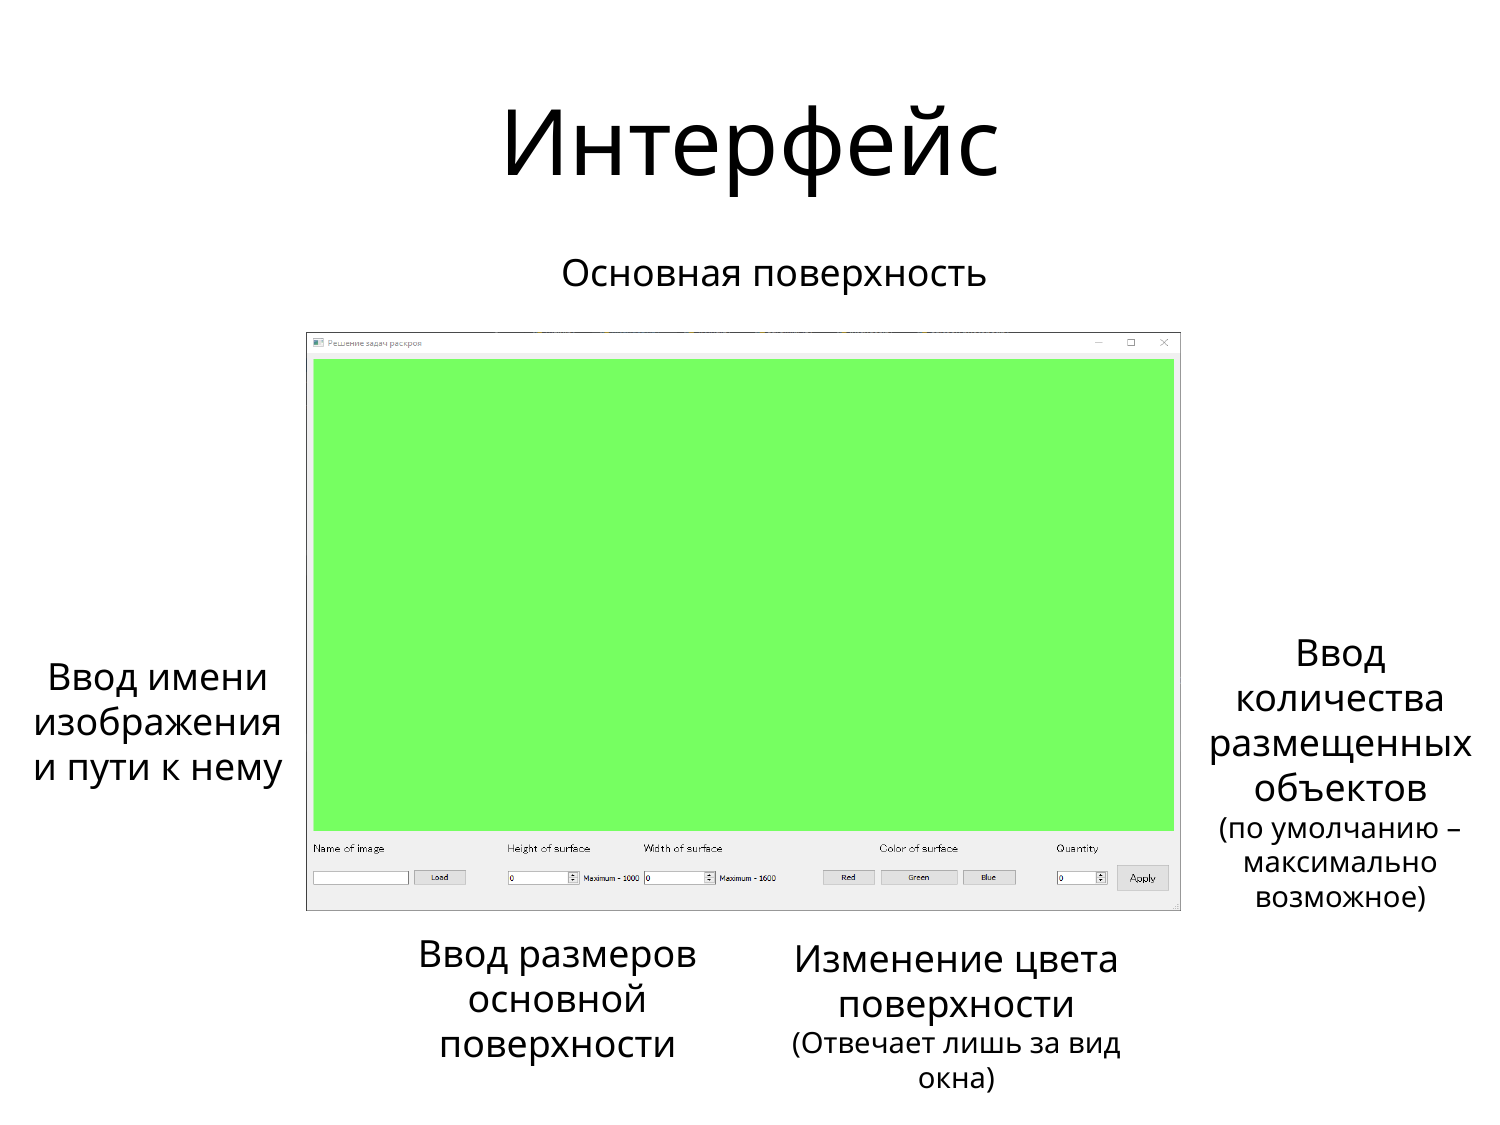

Интерфейс
Основная поверхность
Ввод количества размещенных объектов
(по умолчанию – максимально возможное)
Ввод имени изображения и пути к нему
Ввод размеров основной поверхности
Изменение цвета поверхности
(Отвечает лишь за вид окна)